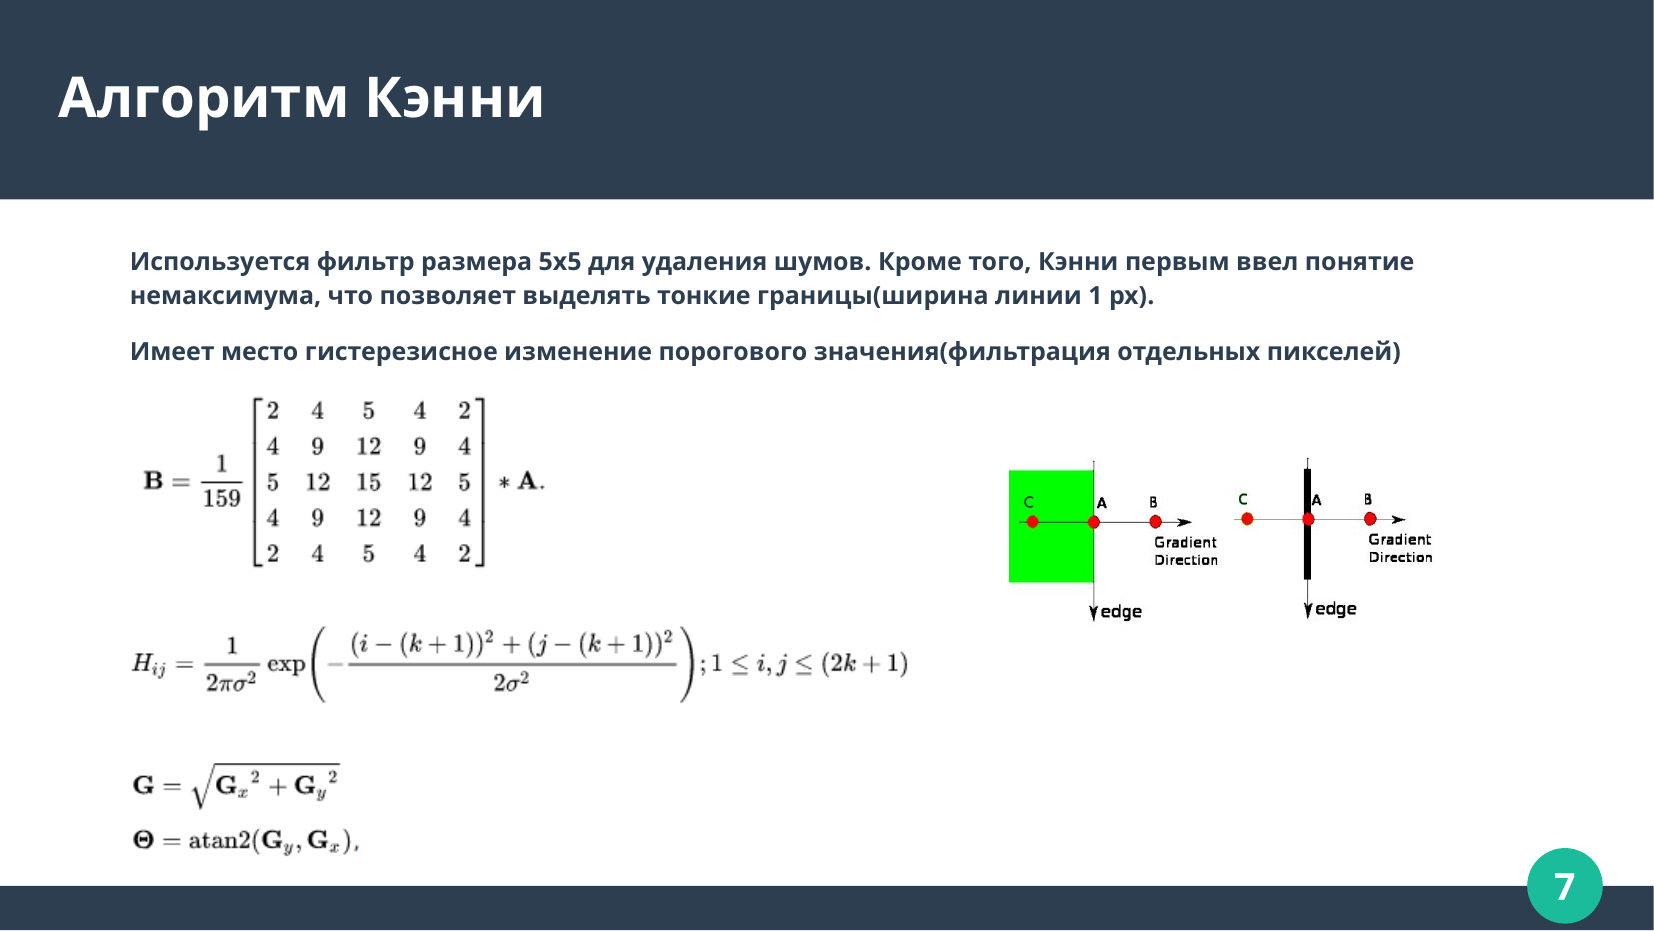

Алгоритм Кэнни
# Используется фильтр размера 5x5 для удаления шумов. Кроме того, Кэнни первым ввел понятие немаксимума, что позволяет выделять тонкие границы(ширина линии 1 px).
Имеет место гистерезисное изменение порогового значения(фильтрация отдельных пикселей)